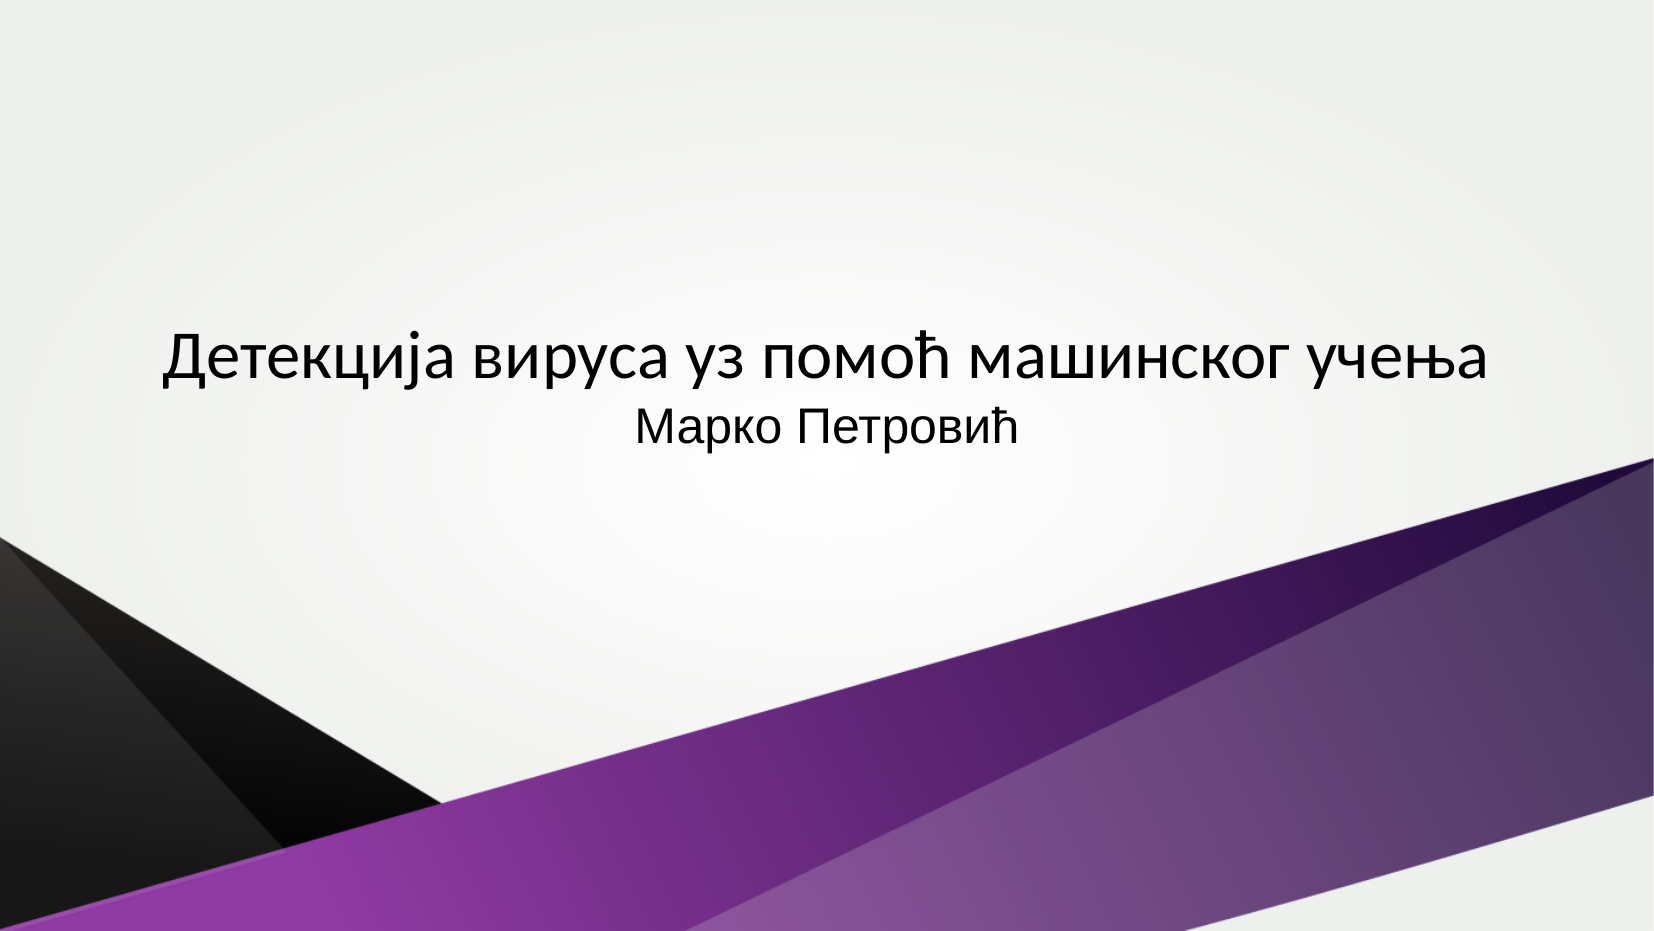

# Детекција вируса уз помоћ машинског учења
Марко Петровић